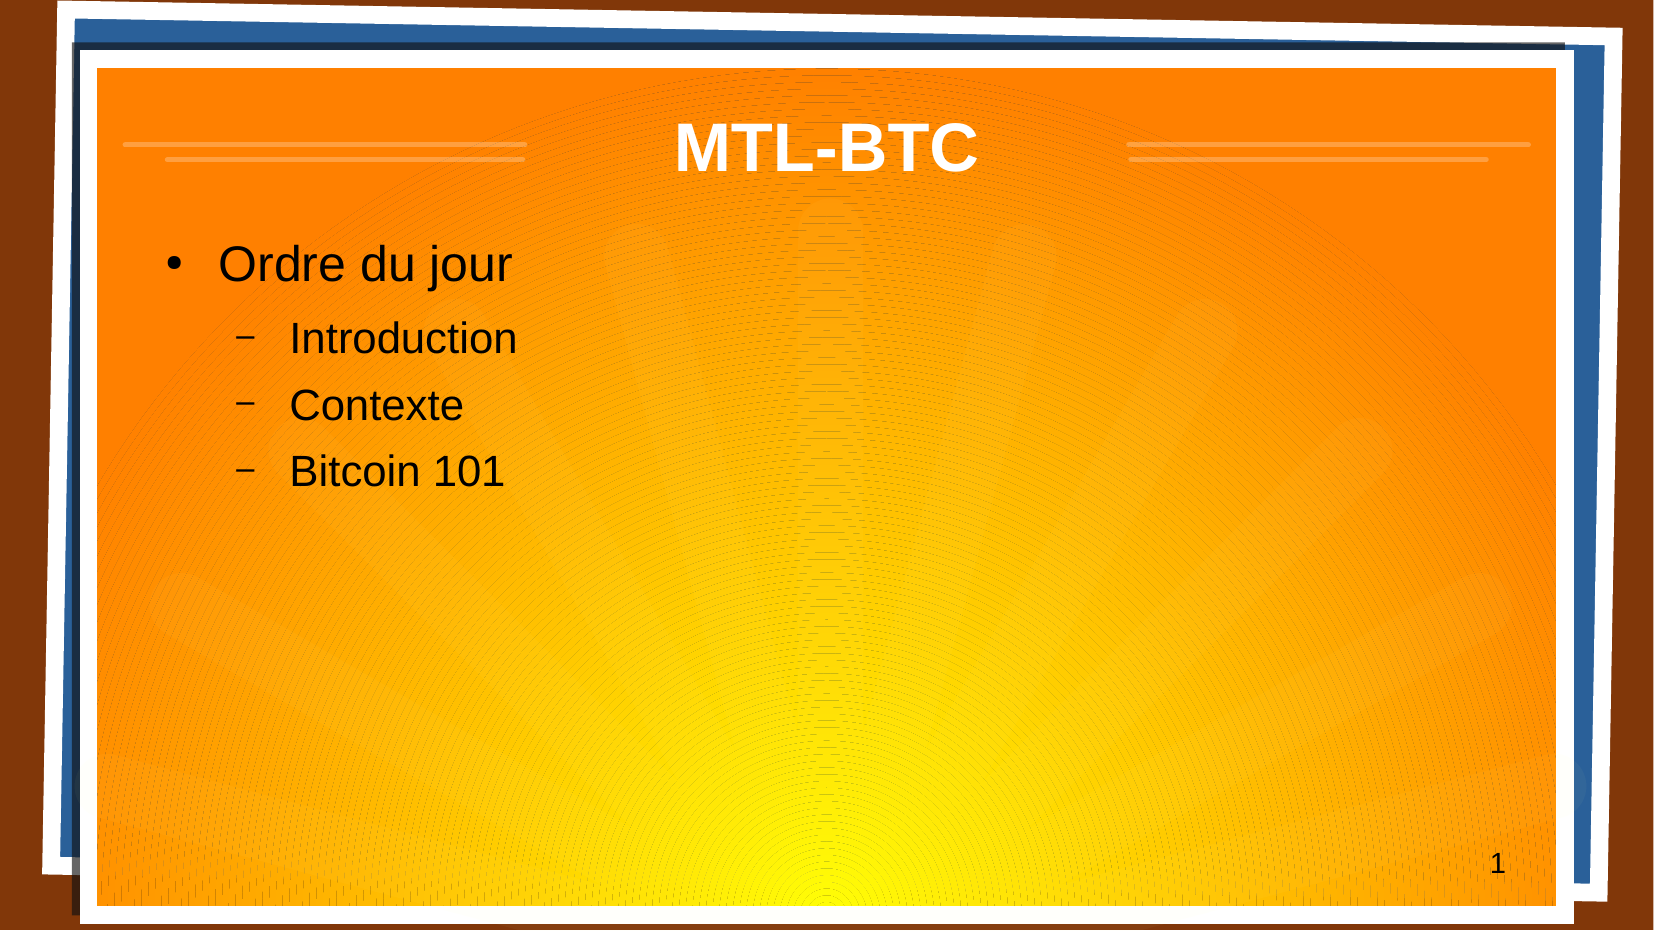

# MTL-BTC
Ordre du jour
Introduction
Contexte
Bitcoin 101
1